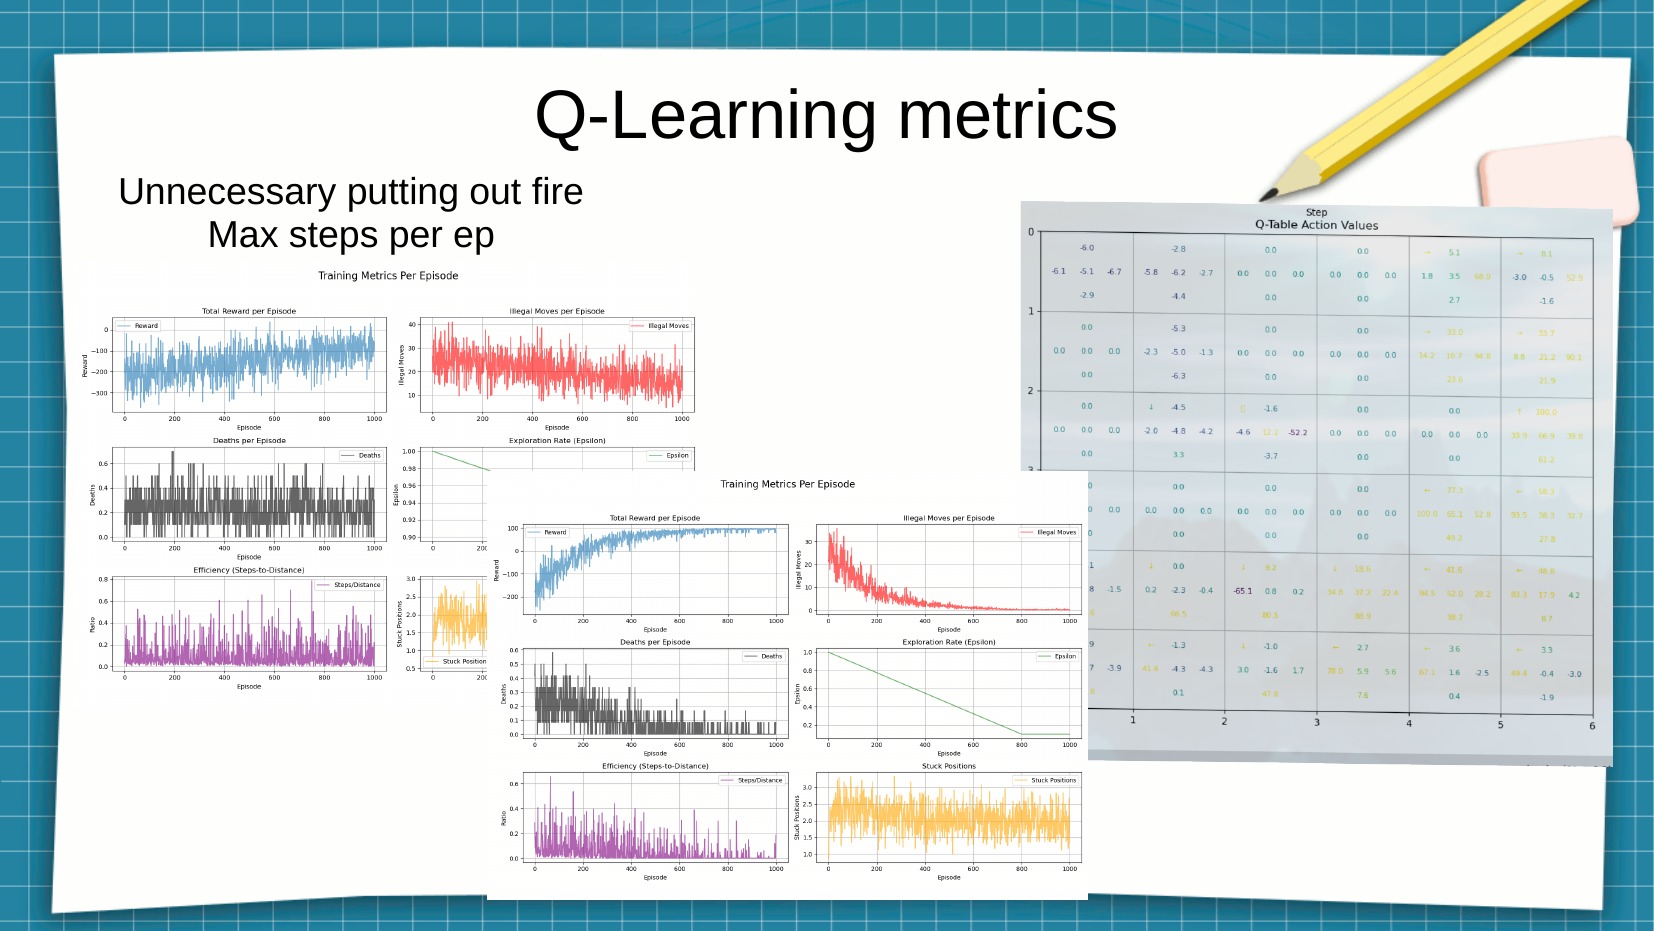

# Q-Learning metrics
Unnecessary putting out fire
Max steps per ep